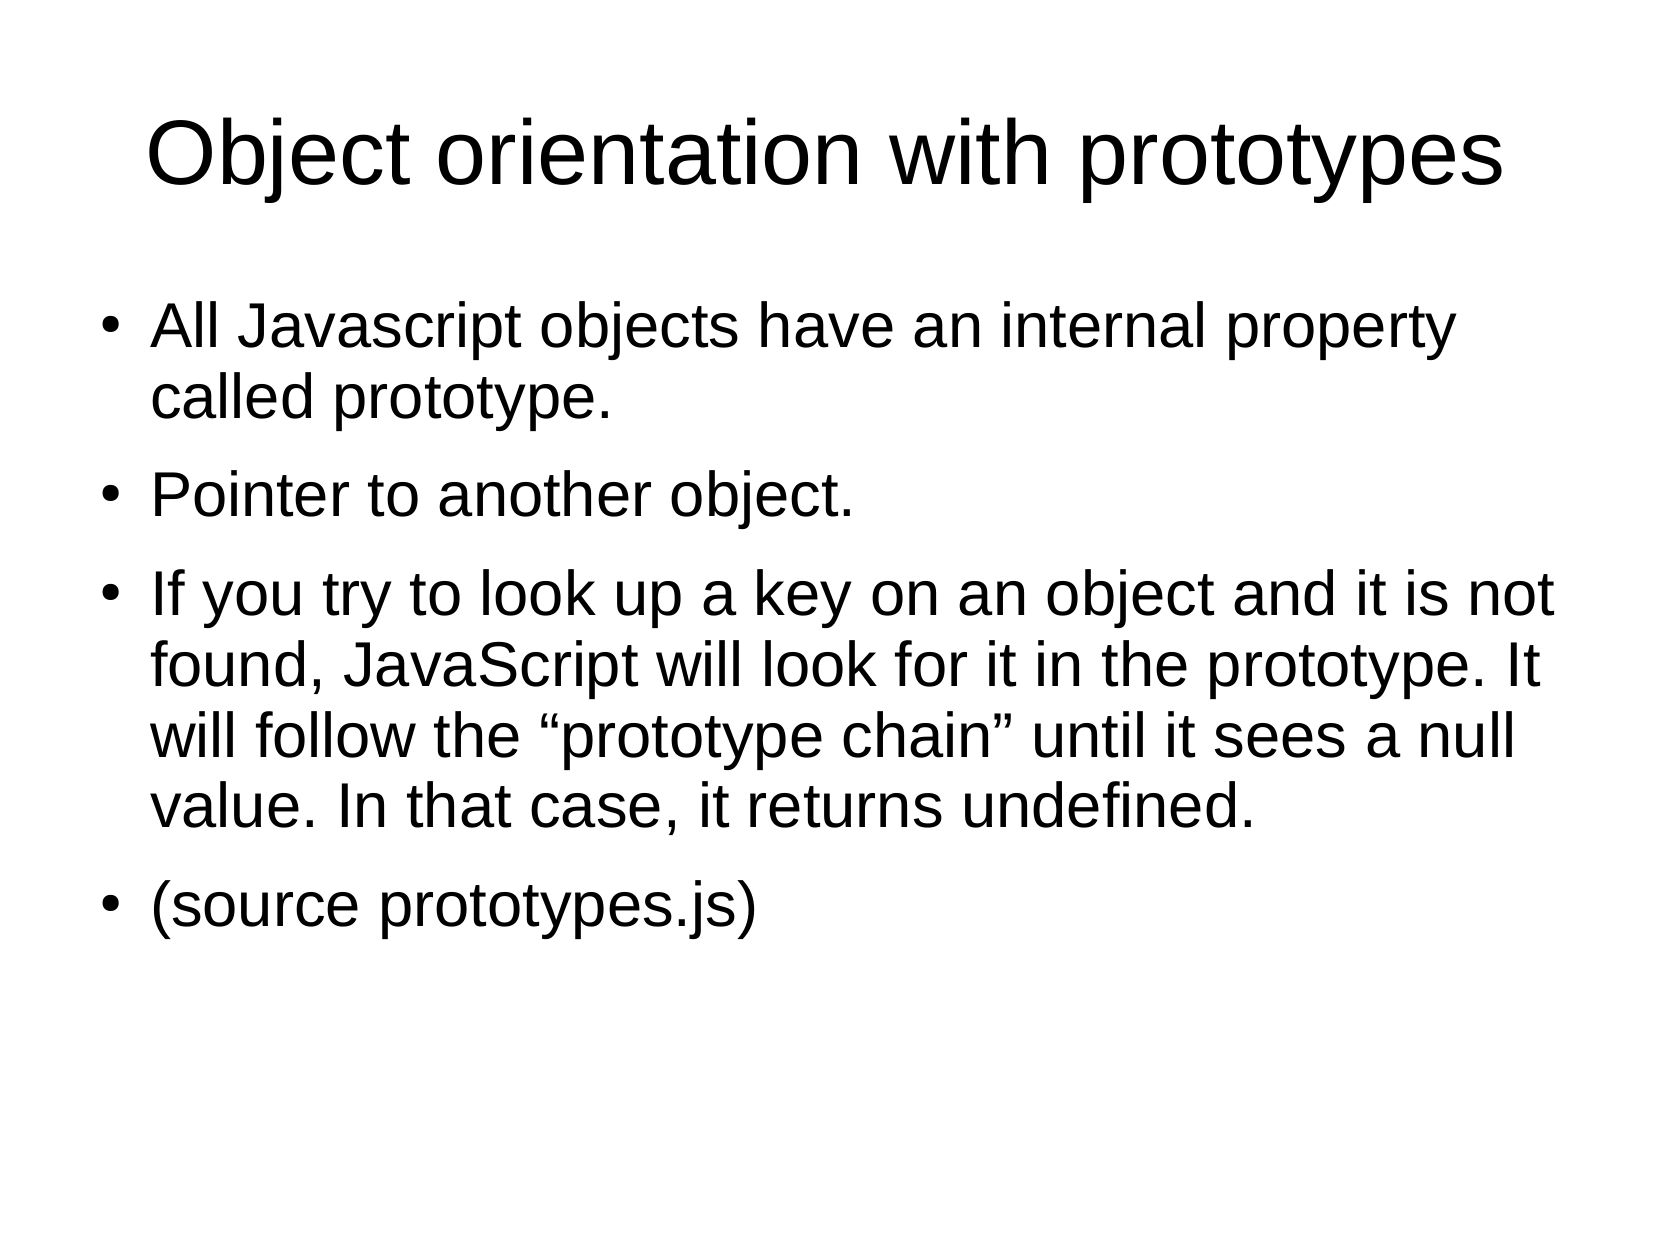

# Object orientation with prototypes
All Javascript objects have an internal property called prototype.
Pointer to another object.
If you try to look up a key on an object and it is not found, JavaScript will look for it in the prototype. It will follow the “prototype chain” until it sees a null value. In that case, it returns undefined.
(source prototypes.js)